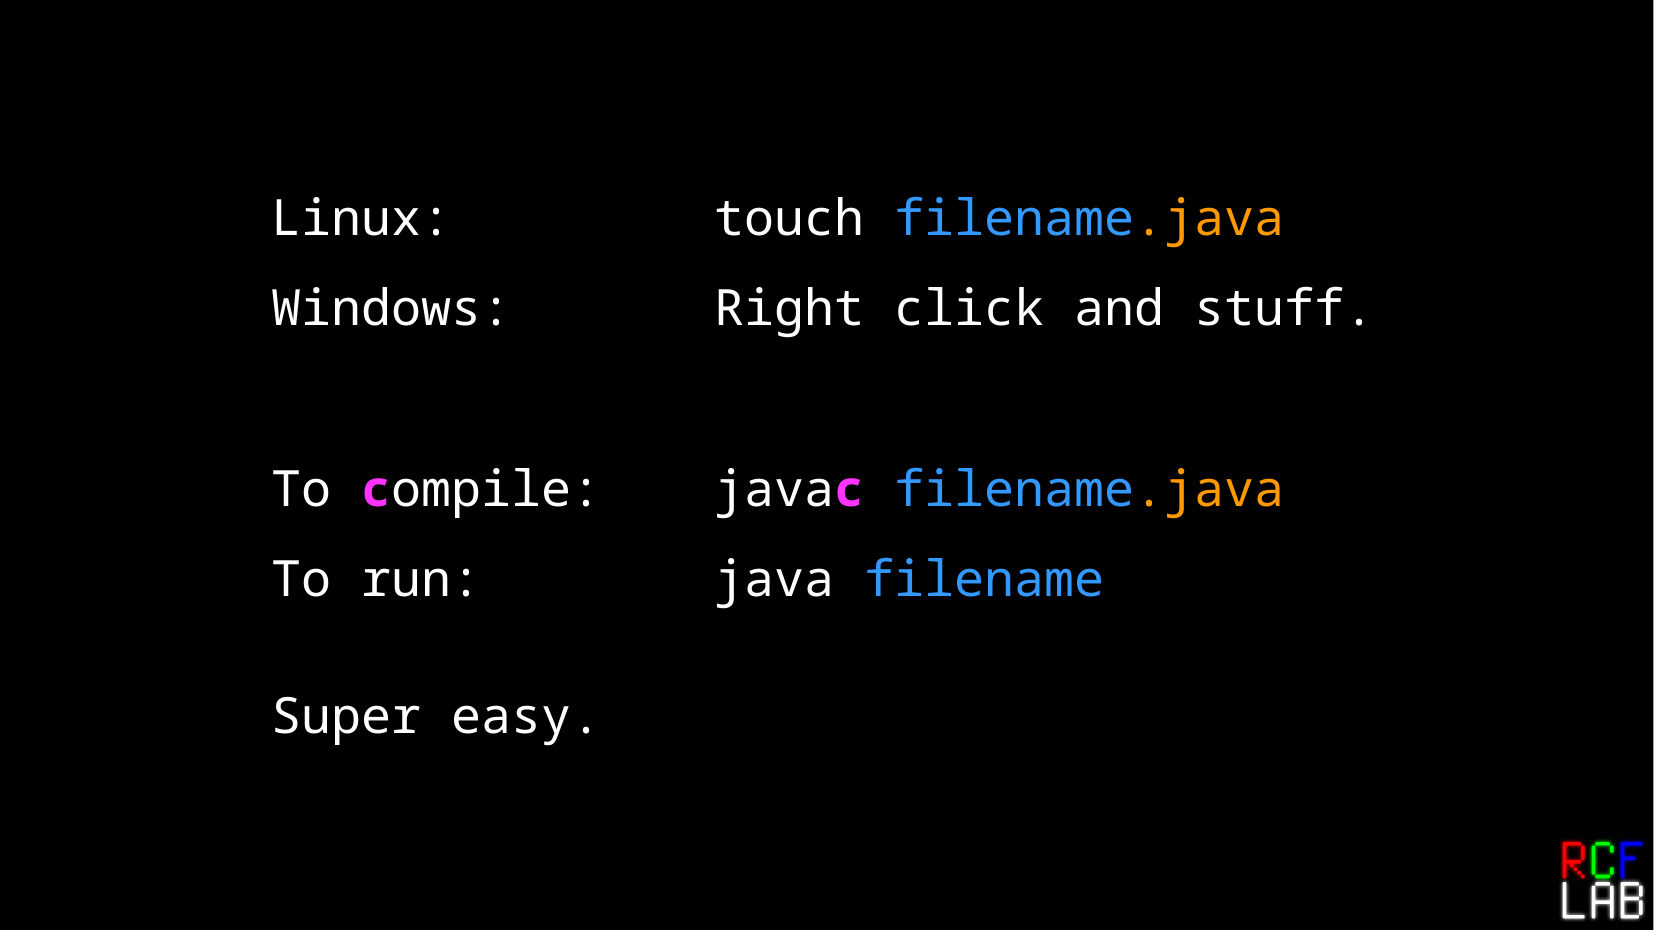

# Linux:				touch filename.java
Windows:			Right click and stuff.
To compile: 	javac filename.java
To run: 			java filename
Super easy.